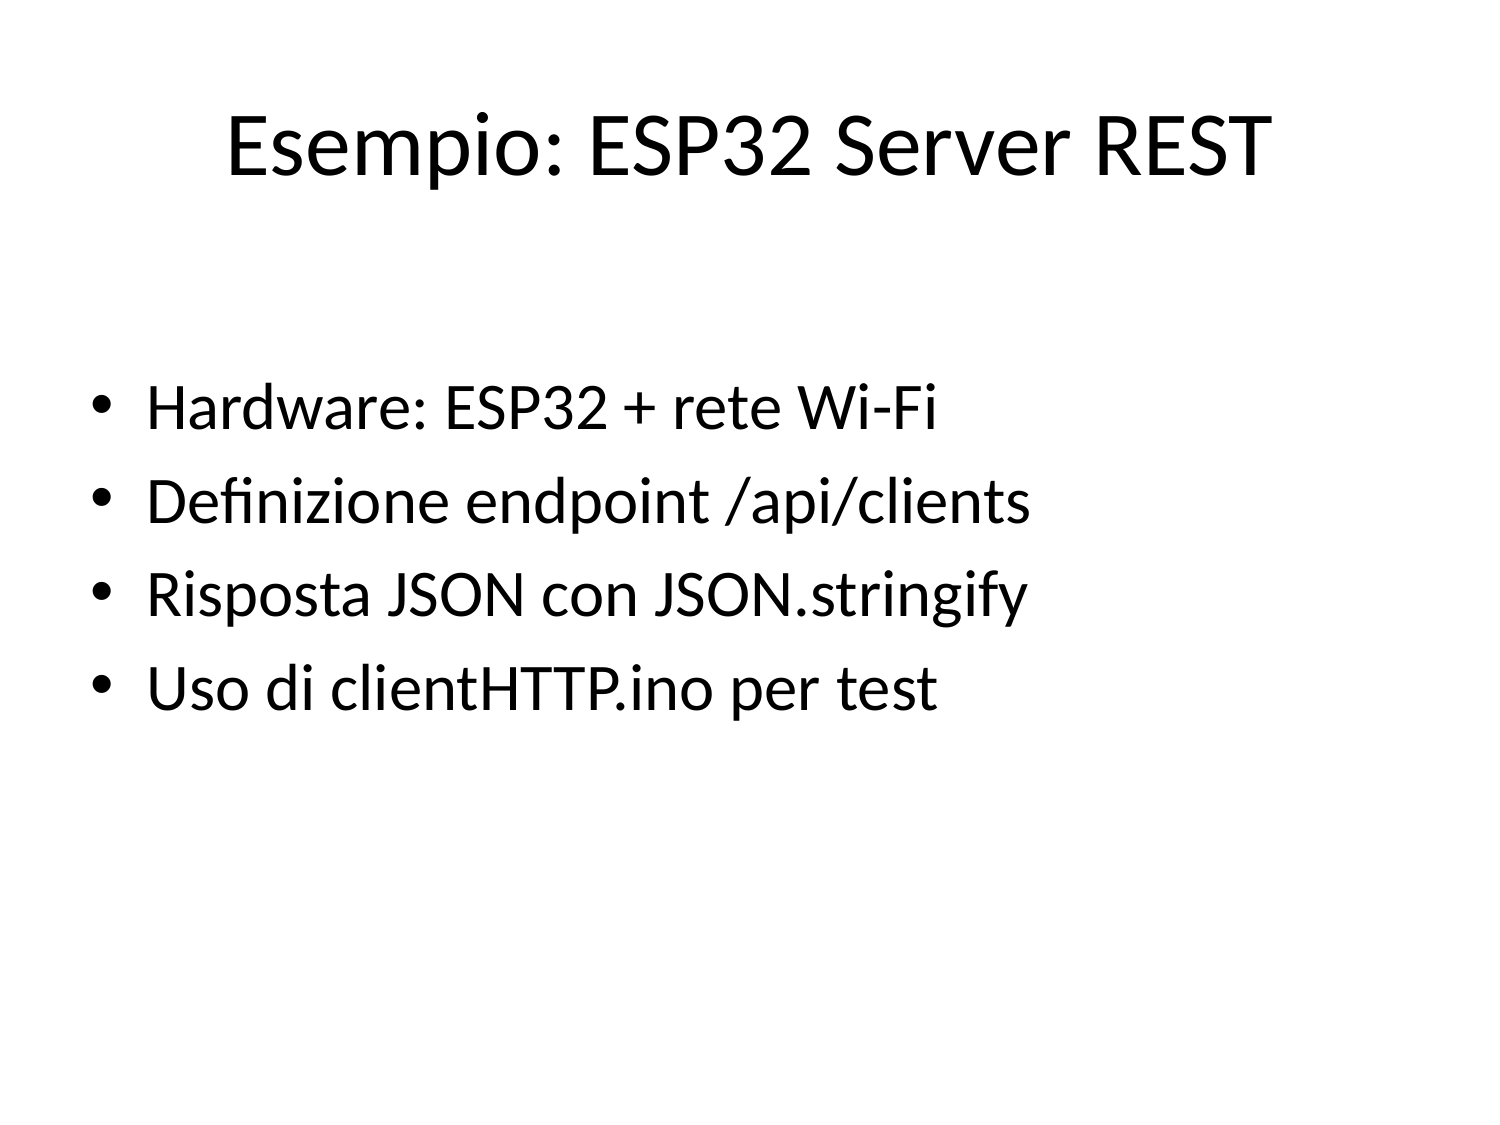

# Esempio: ESP32 Server REST
Hardware: ESP32 + rete Wi-Fi
Definizione endpoint /api/clients
Risposta JSON con JSON.stringify
Uso di clientHTTP.ino per test